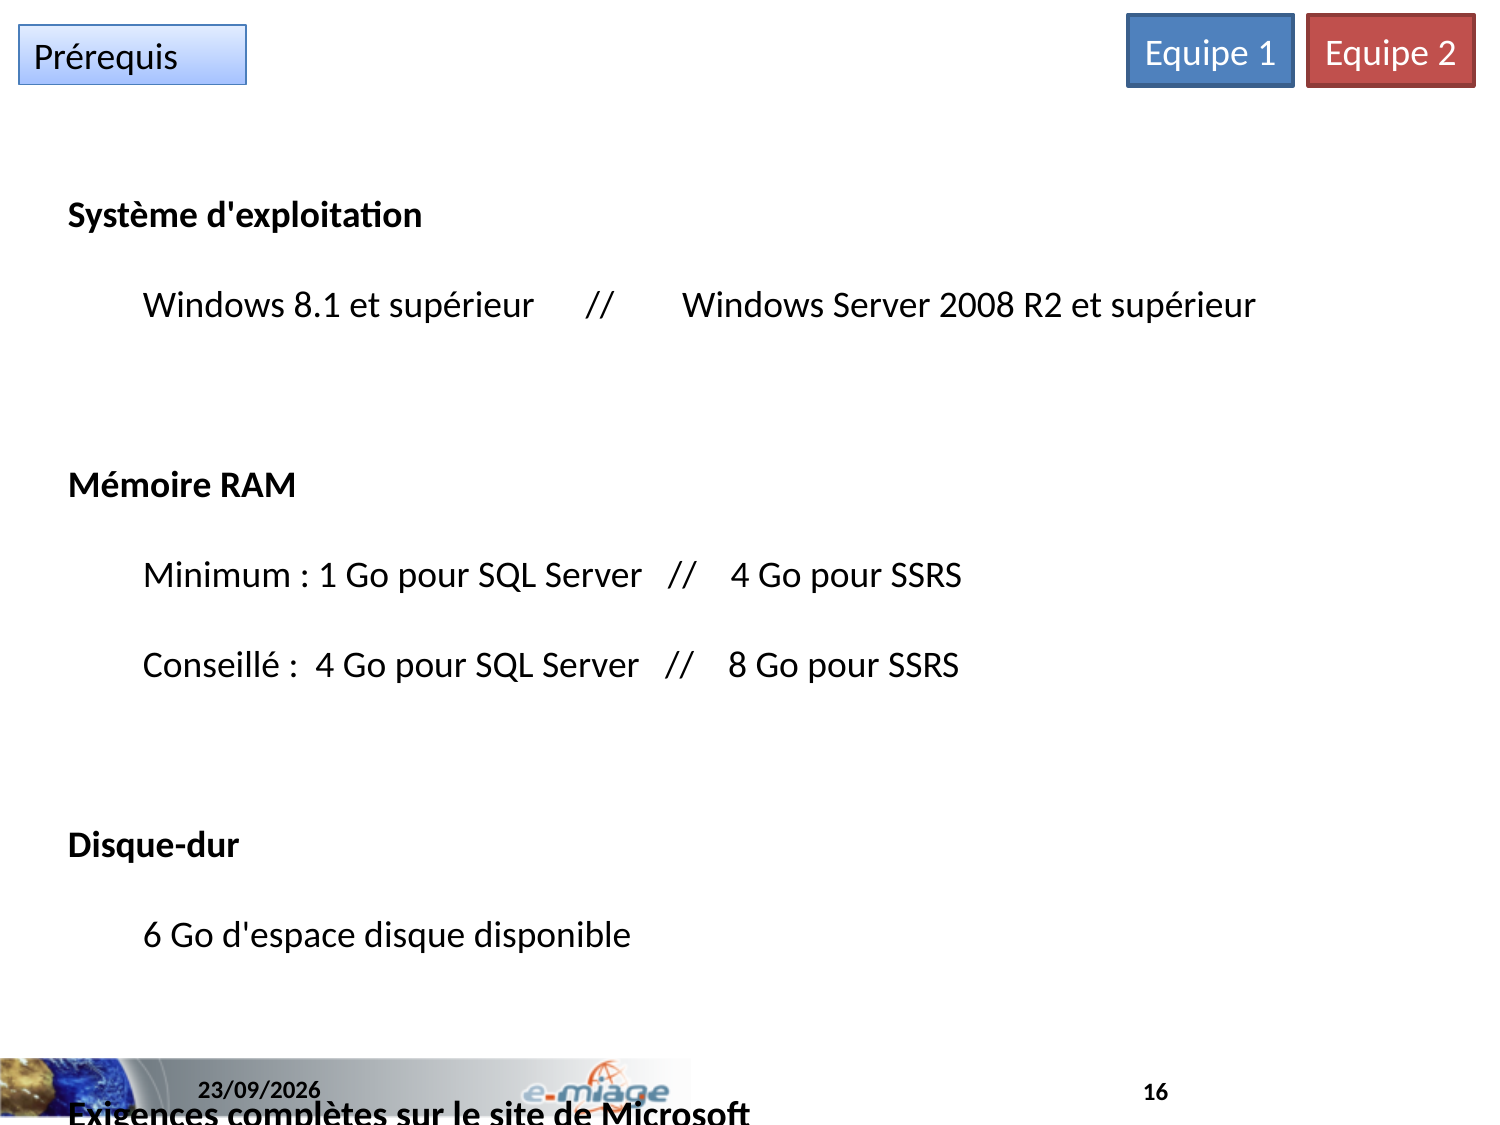

Equipe 1
Equipe 2
Prérequis
Système d'exploitation
Windows 8.1 et supérieur // Windows Server 2008 R2 et supérieur
Mémoire RAM
Minimum : 1 Go pour SQL Server // 4 Go pour SSRS
Conseillé : 4 Go pour SQL Server // 8 Go pour SSRS
Disque-dur
6 Go d'espace disque disponible
Exigences complètes sur le site de Microsoft
https://msdn.microsoft.com/fr-FR/library/ms143506(v=sql.120).aspx